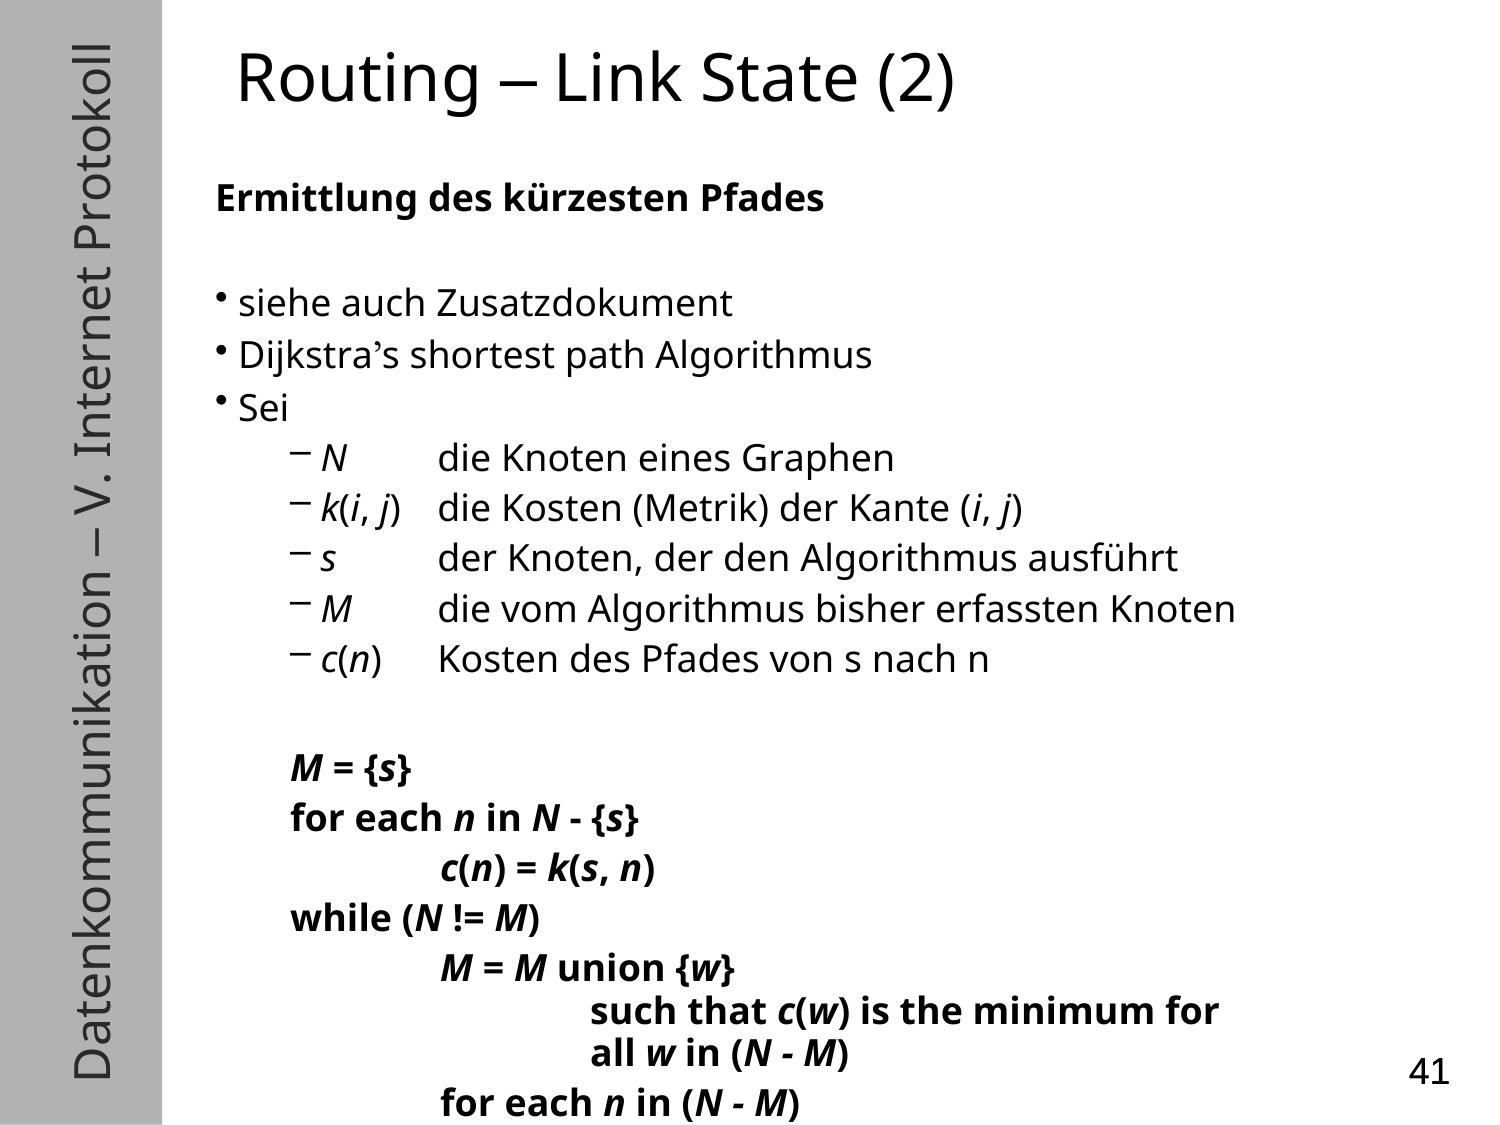

Routing – Link State (2)
Ermittlung des kürzesten Pfades
 siehe auch Zusatzdokument
 Dijkstra’s shortest path Algorithmus
 Sei
 N		die Knoten eines Graphen
 k(i, j)	die Kosten (Metrik) der Kante (i, j)
 s		der Knoten, der den Algorithmus ausführt
 M		die vom Algorithmus bisher erfassten Knoten
 c(n)	Kosten des Pfades von s nach n
	M = {s}
	for each n in N - {s}
		c(n) = k(s, n)
	while (N != M)
		M = M union {w}
				such that c(w) is the minimum for
				all w in (N - M)
		for each n in (N - M)
		c(n) = MIN( c(n), c(w)+k(w, n) )
Datenkommunikation – V. Internet Protokoll